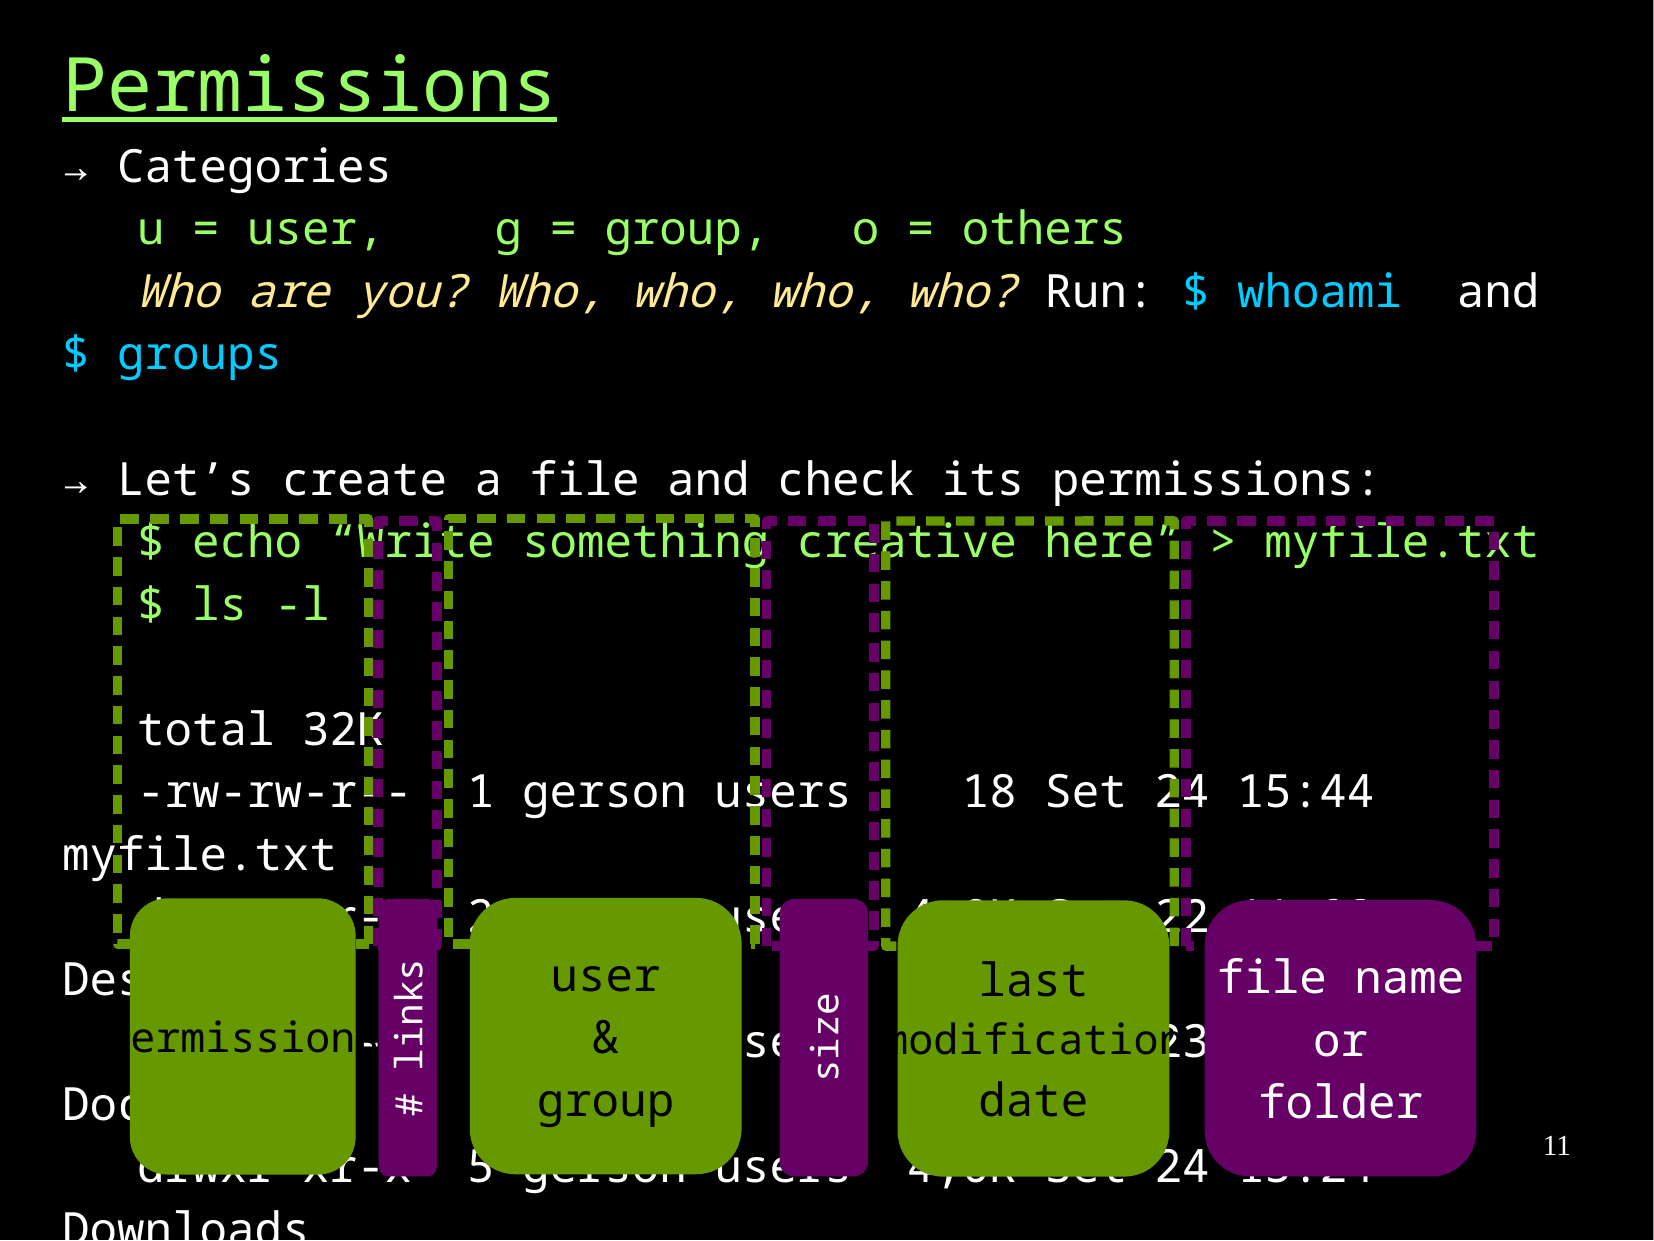

Permissions
→ Categories
	u = user, g = group, o = others
	Who are you? Who, who, who, who? Run: $ whoami and $ groups
→ Let’s create a file and check its permissions:
	$ echo “Write something creative here” > myfile.txt
	$ ls -l
	total 32K
	-rw-rw-r-- 1 gerson users 18 Set 24 15:44 myfile.txt
	drwxr-xr-x 2 gerson users 4,0K Set 22 11:03 Desktop
	drwxr-xr-x 5 gerson users 4,0K Set 23 18:59 Documents
	drwxr-xr-x 5 gerson users 4,0K Set 24 15:24 Downloads
	drwx------ 35 gerson users 4,0K Set 22 09:02 Dropbox
	drwxr-xr-x 8 gerson users 4,0K Set 9 07:57 public_html
	drwx------ 16 gerson users 4,0K Jul 21 22:25 Sync
	drwxrwxr-x 4 gerson users 4,0K Set 21 20:45 tmp
user
&
group
permissions
# links
size
file name
or
folder
last
modification
date